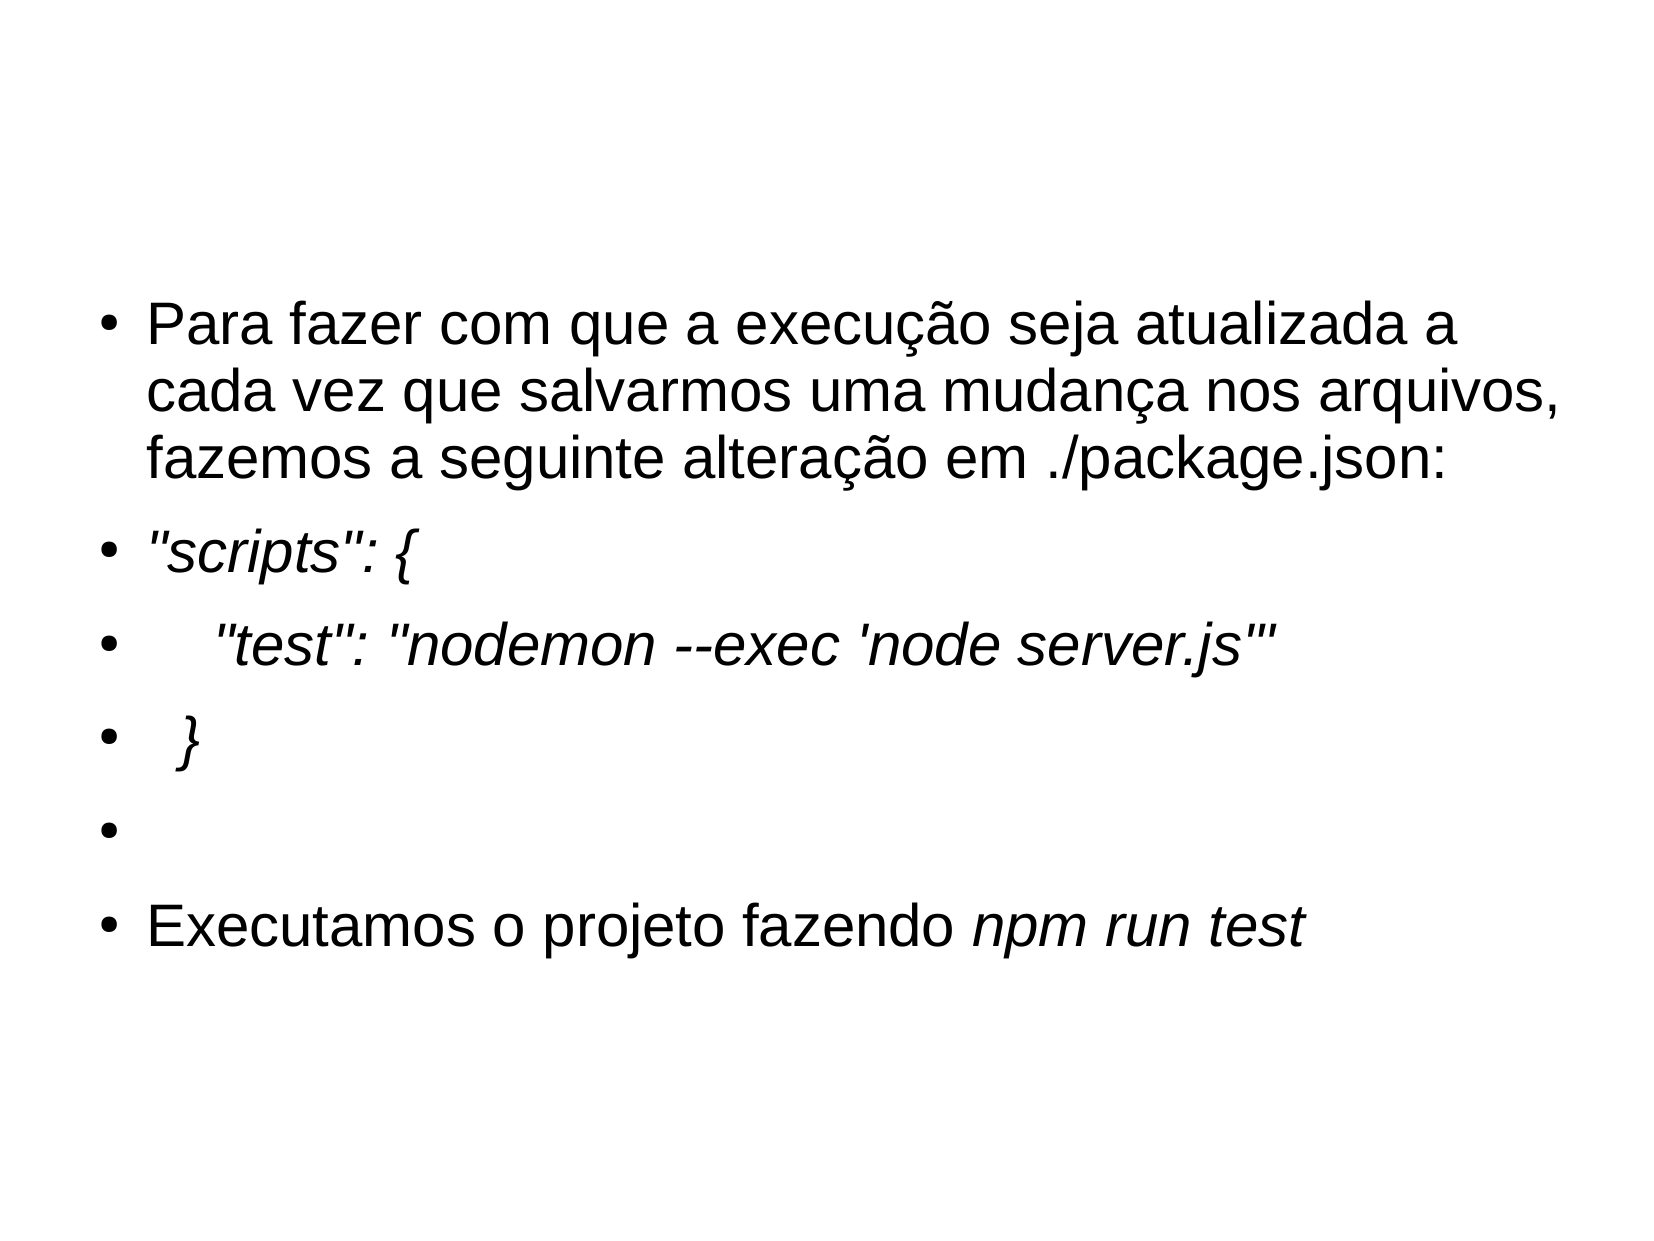

#
Para fazer com que a execução seja atualizada a cada vez que salvarmos uma mudança nos arquivos, fazemos a seguinte alteração em ./package.json:
"scripts": {
 "test": "nodemon --exec 'node server.js'"
 }
Executamos o projeto fazendo npm run test